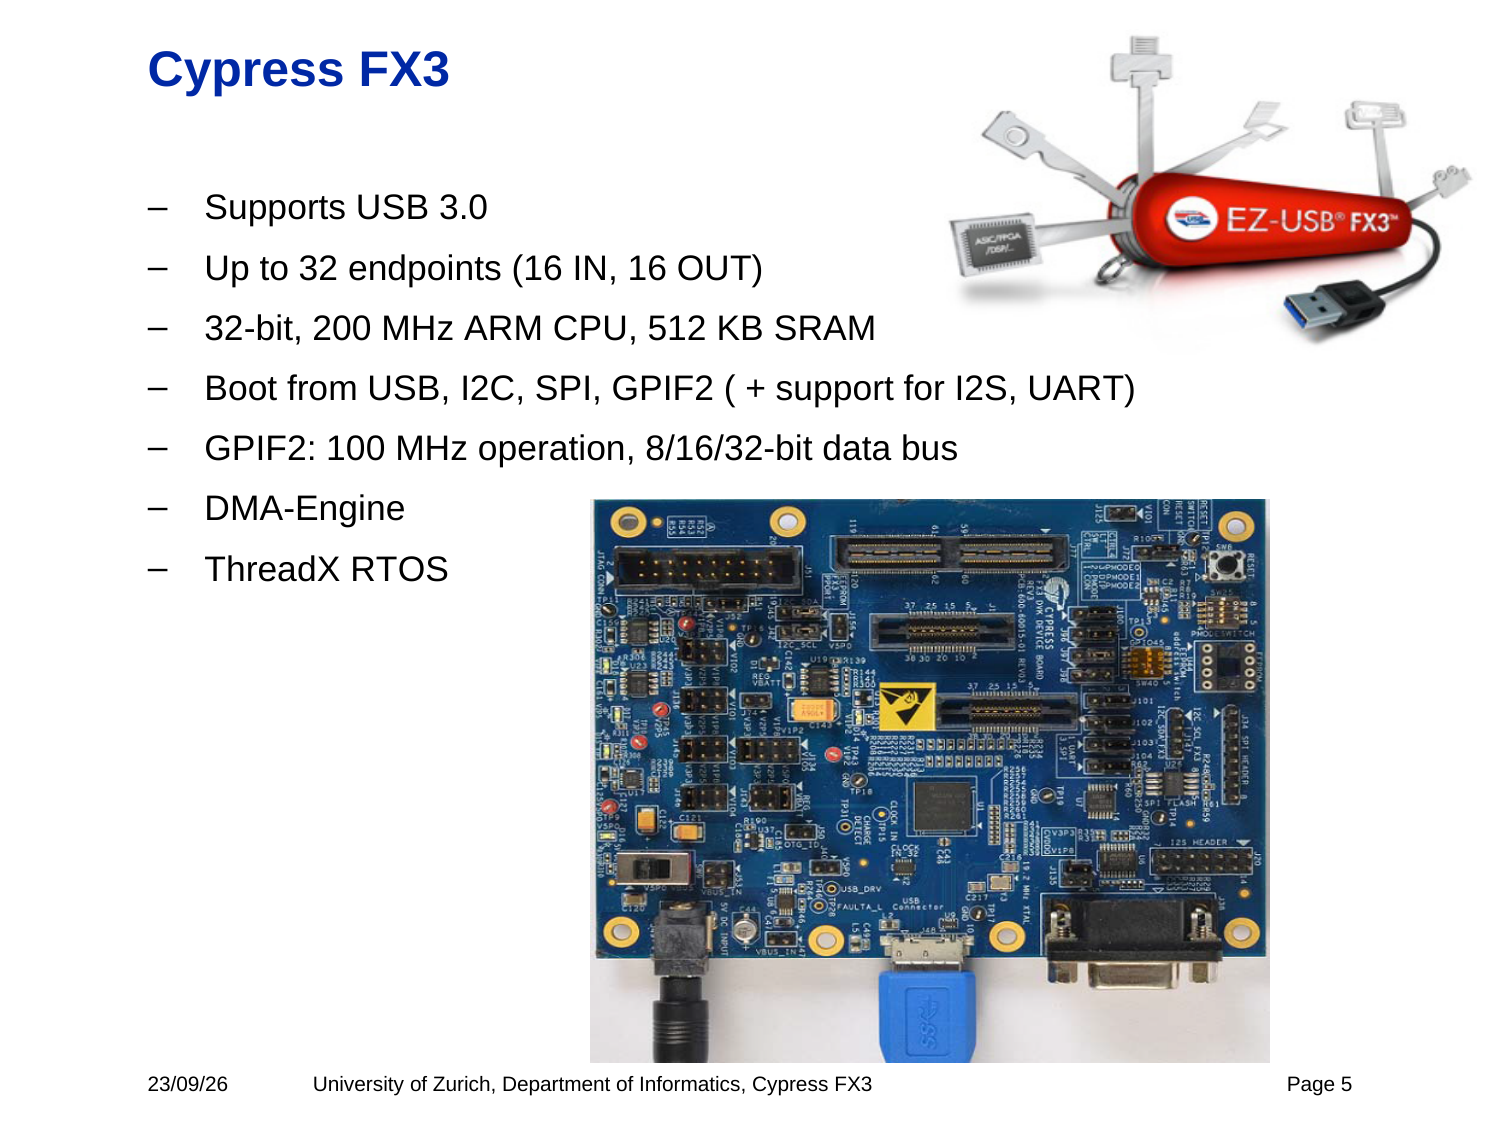

# Cypress FX3
Supports USB 3.0
Up to 32 endpoints (16 IN, 16 OUT)
32-bit, 200 MHz ARM CPU, 512 KB SRAM
Boot from USB, I2C, SPI, GPIF2 ( + support for I2S, UART)
GPIF2: 100 MHz operation, 8/16/32-bit data bus
DMA-Engine
ThreadX RTOS
University of Zurich, Department of Informatics, Cypress FX3
5